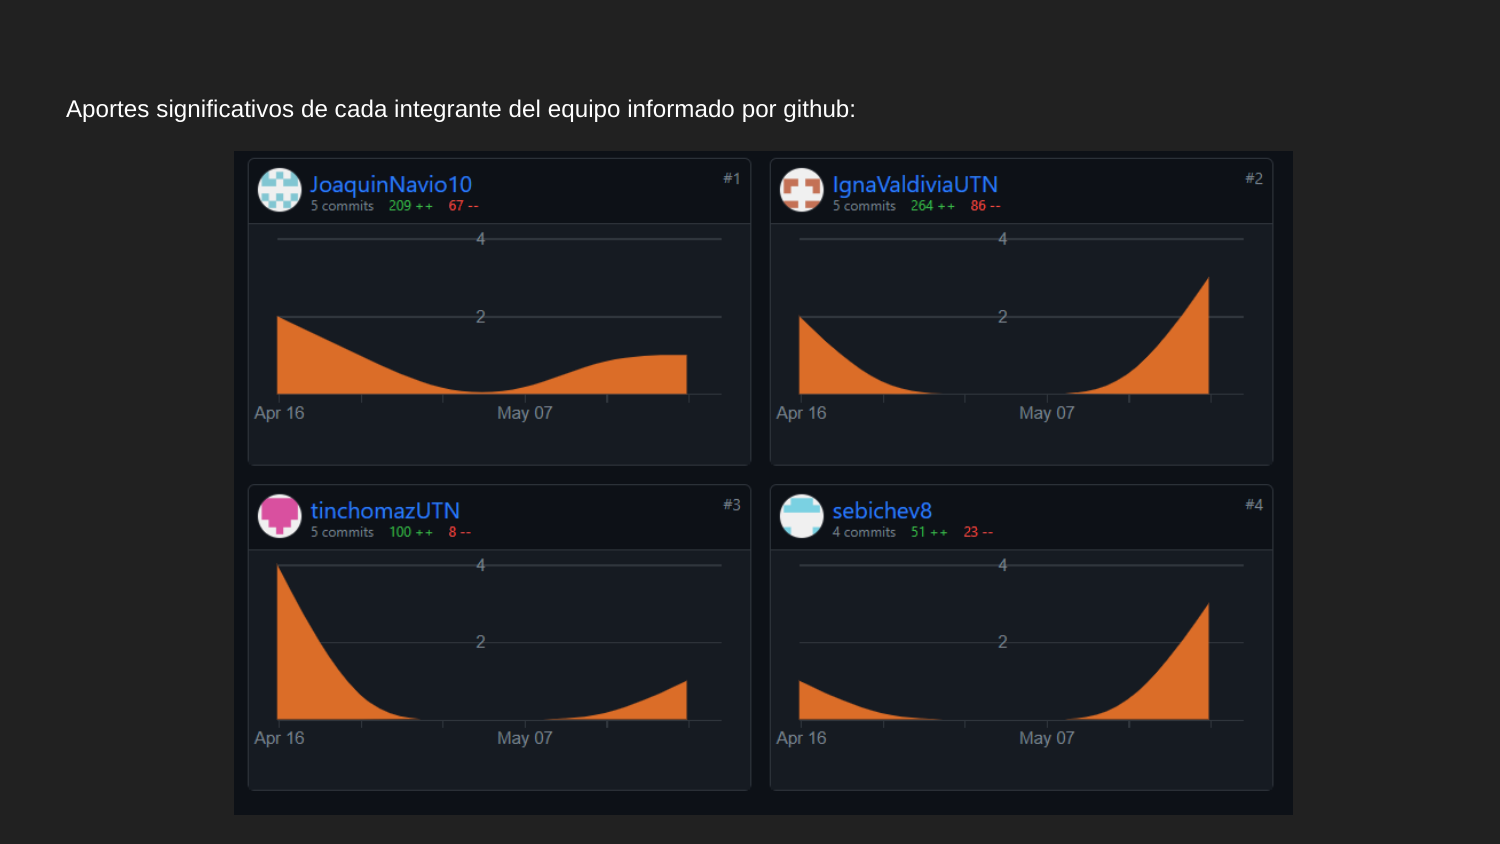

# Aportes significativos de cada integrante del equipo informado por github: